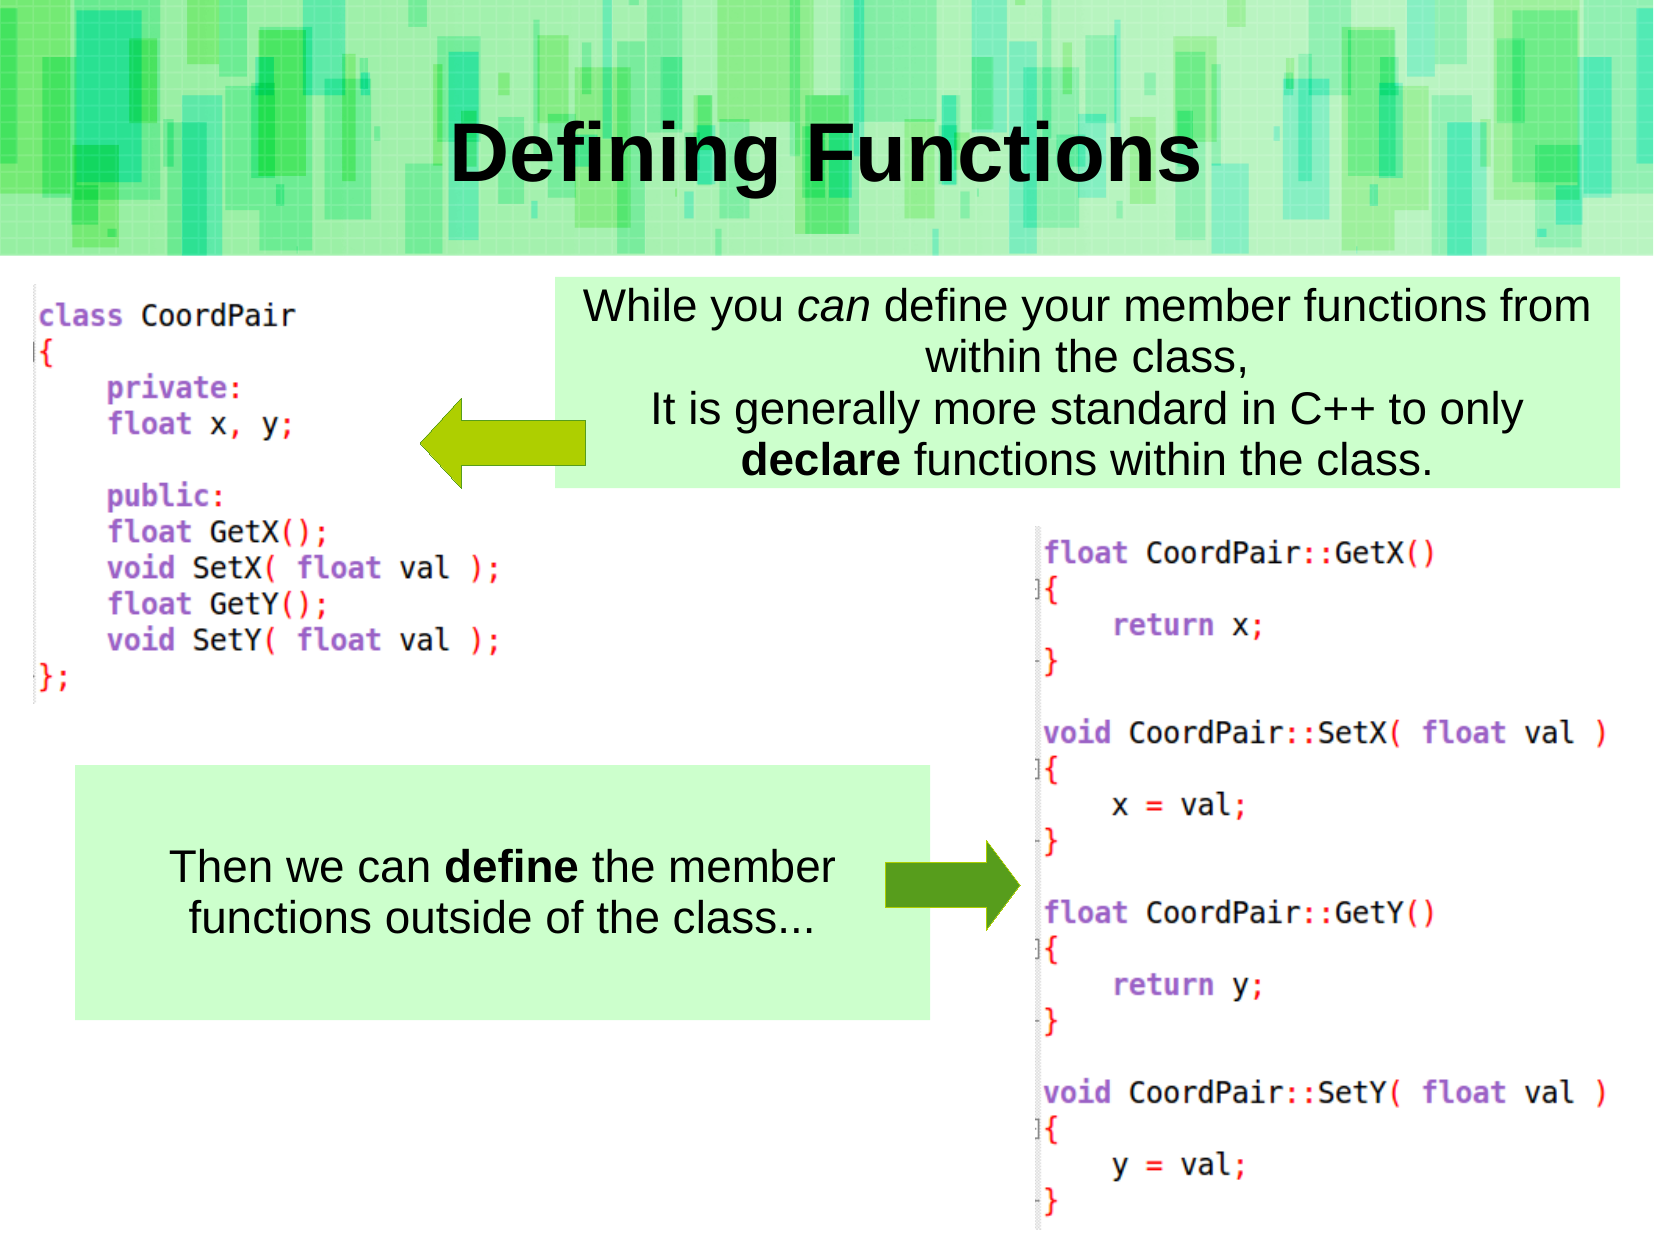

# Defining Functions
While you can define your member functions from within the class,
It is generally more standard in C++ to only declare functions within the class.
Then we can define the member functions outside of the class...